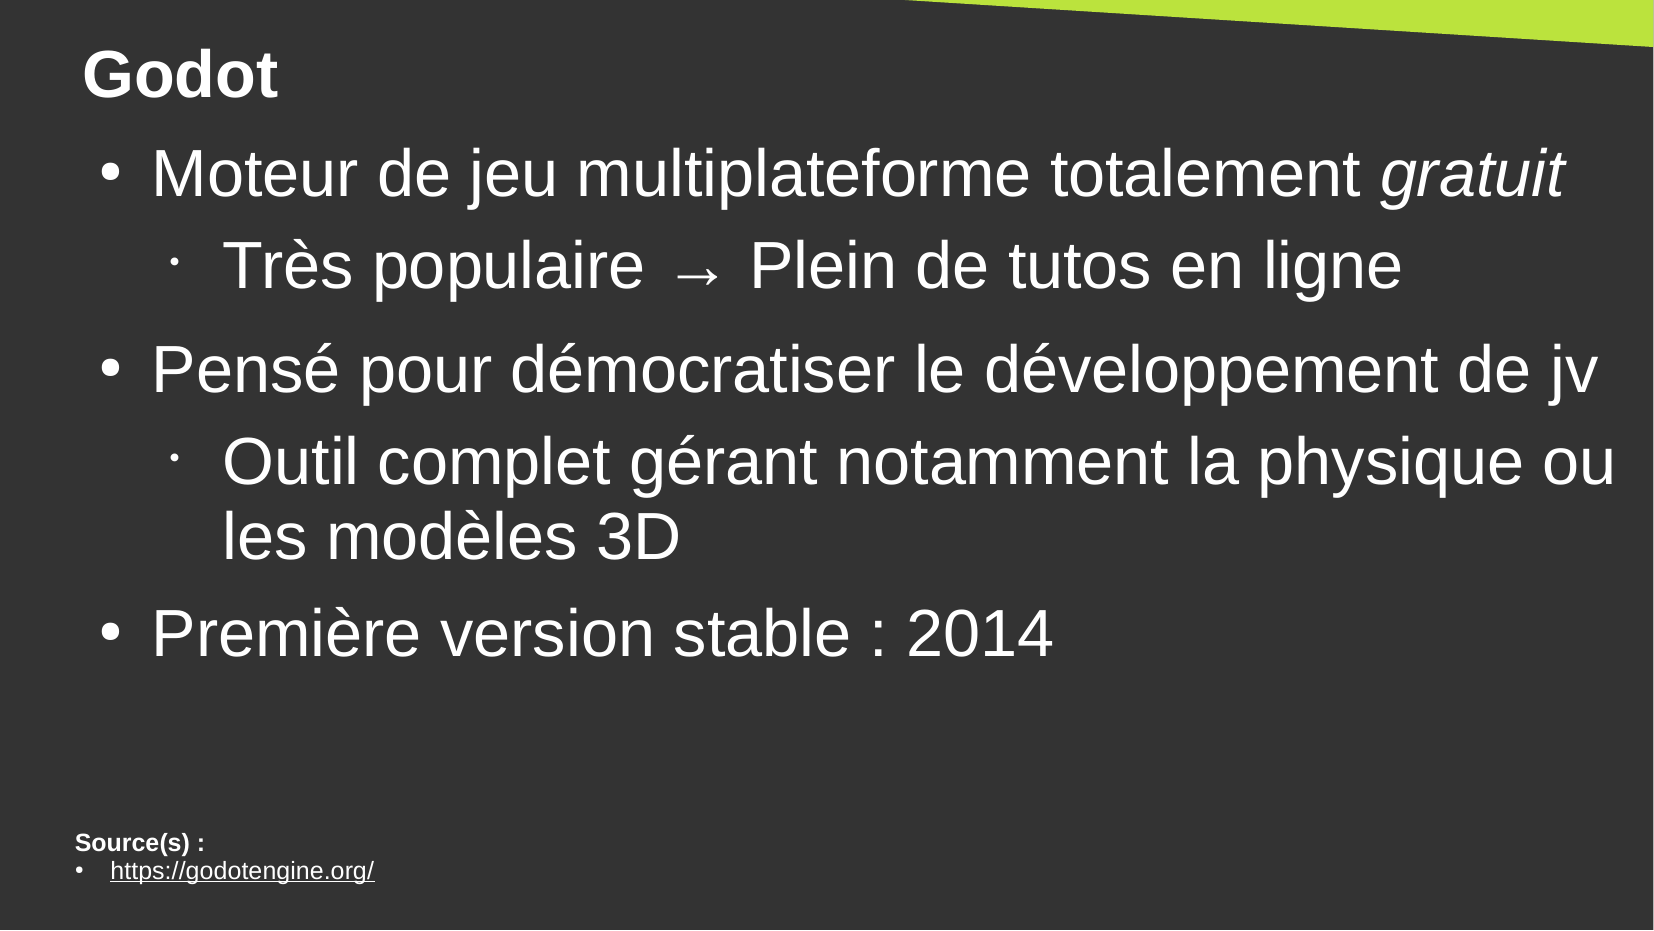

# Godot
Moteur de jeu multiplateforme totalement gratuit
Très populaire → Plein de tutos en ligne
Pensé pour démocratiser le développement de jv
Outil complet gérant notamment la physique ou les modèles 3D
Première version stable : 2014
Source(s) :
https://godotengine.org/